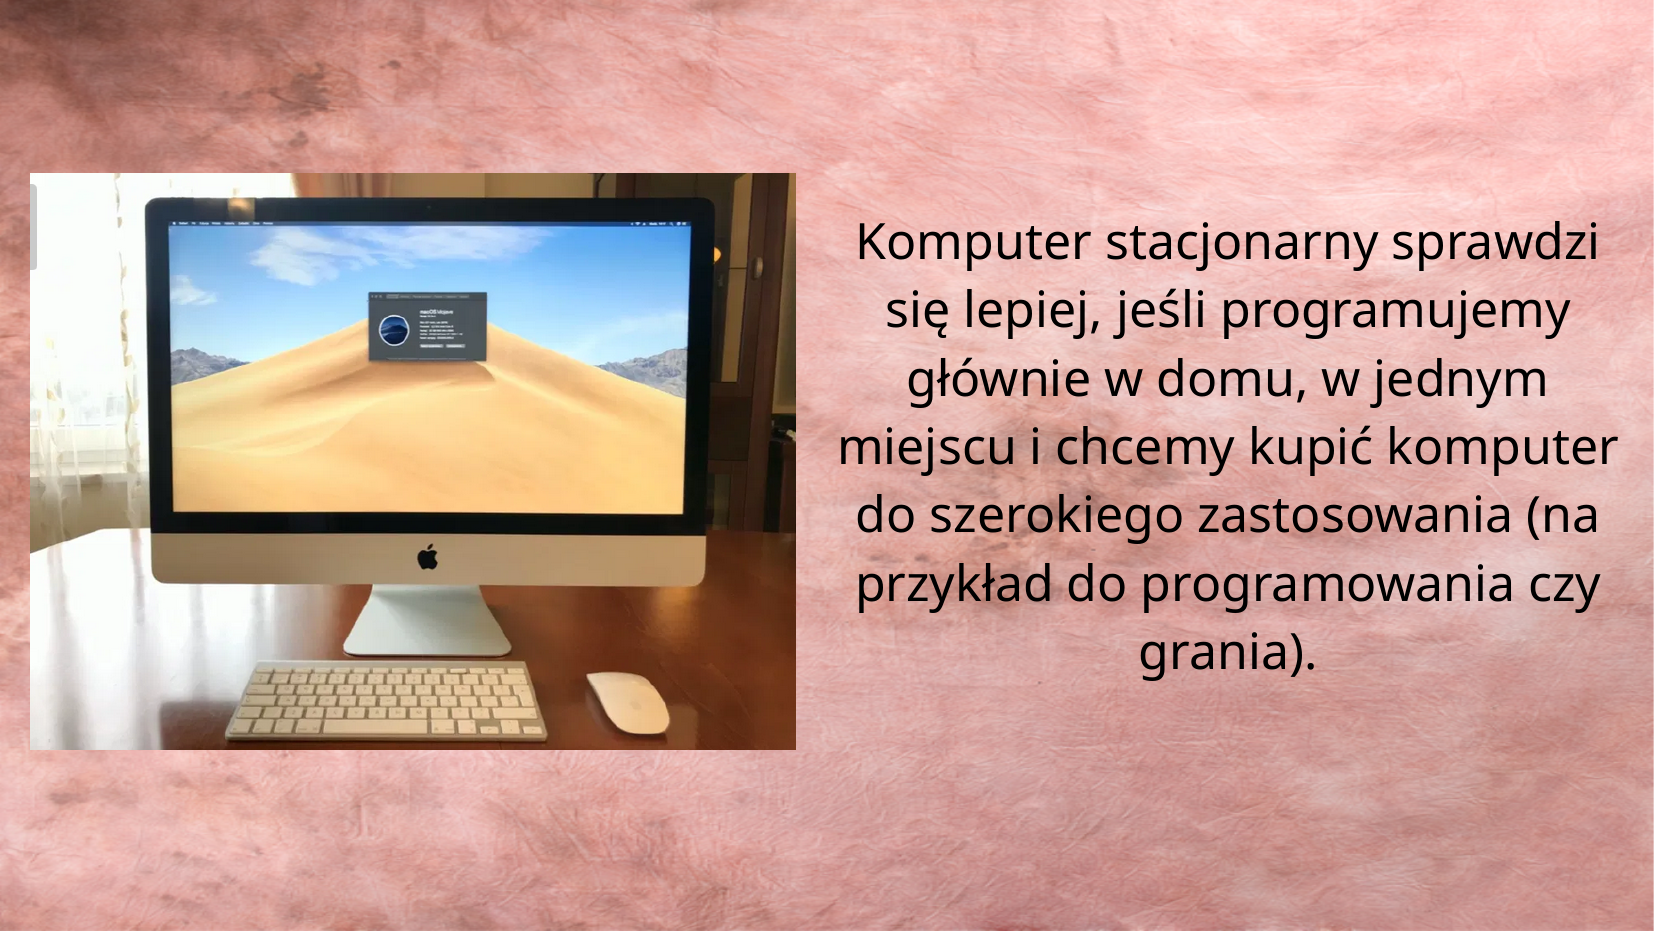

# Komputer stacjonarny sprawdzi się lepiej, jeśli programujemy głównie w domu, w jednym miejscu i chcemy kupić komputer do szerokiego zastosowania (na przykład do programowania czy grania).